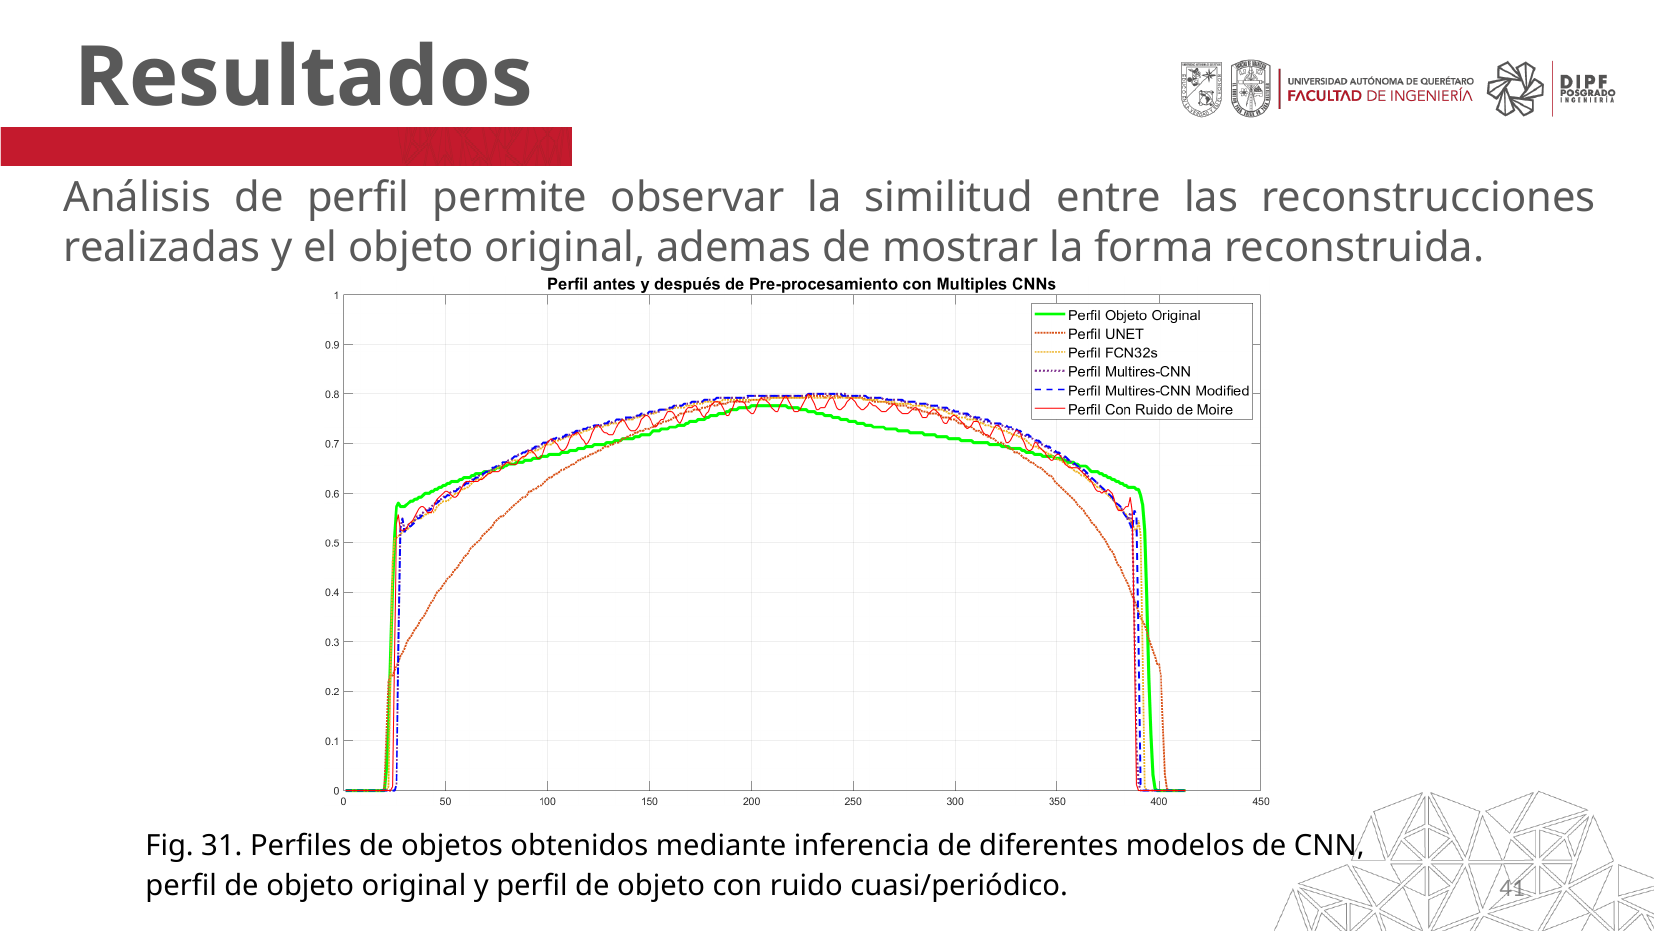

Resultados
Análisis de perfil permite observar la similitud entre las reconstrucciones realizadas y el objeto original, ademas de mostrar la forma reconstruida.
Fig. 31. Perfiles de objetos obtenidos mediante inferencia de diferentes modelos de CNN, perfil de objeto original y perfil de objeto con ruido cuasi/periódico.
41